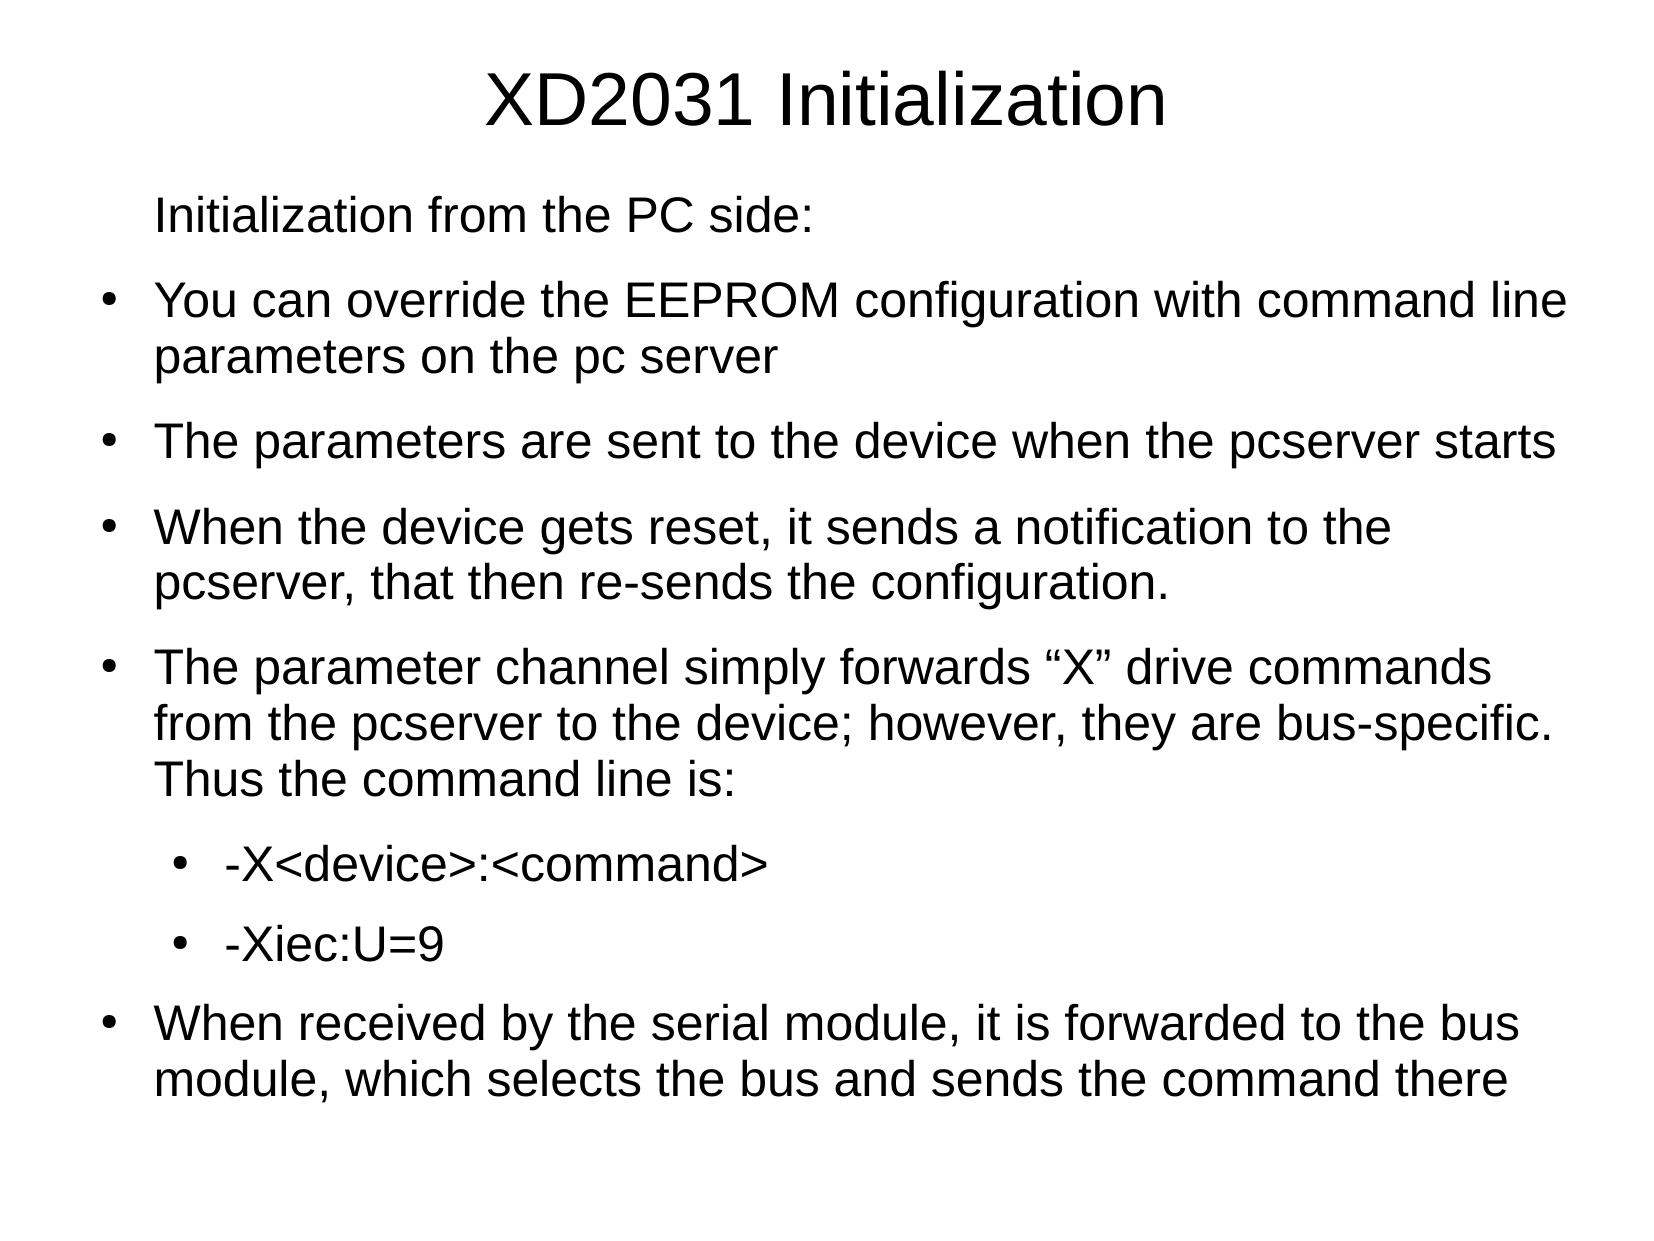

# XD2031 Initialization
Initialization from the PC side:
You can override the EEPROM configuration with command line parameters on the pc server
The parameters are sent to the device when the pcserver starts
When the device gets reset, it sends a notification to the pcserver, that then re-sends the configuration.
The parameter channel simply forwards “X” drive commands from the pcserver to the device; however, they are bus-specific. Thus the command line is:
-X<device>:<command>
-Xiec:U=9
When received by the serial module, it is forwarded to the bus module, which selects the bus and sends the command there